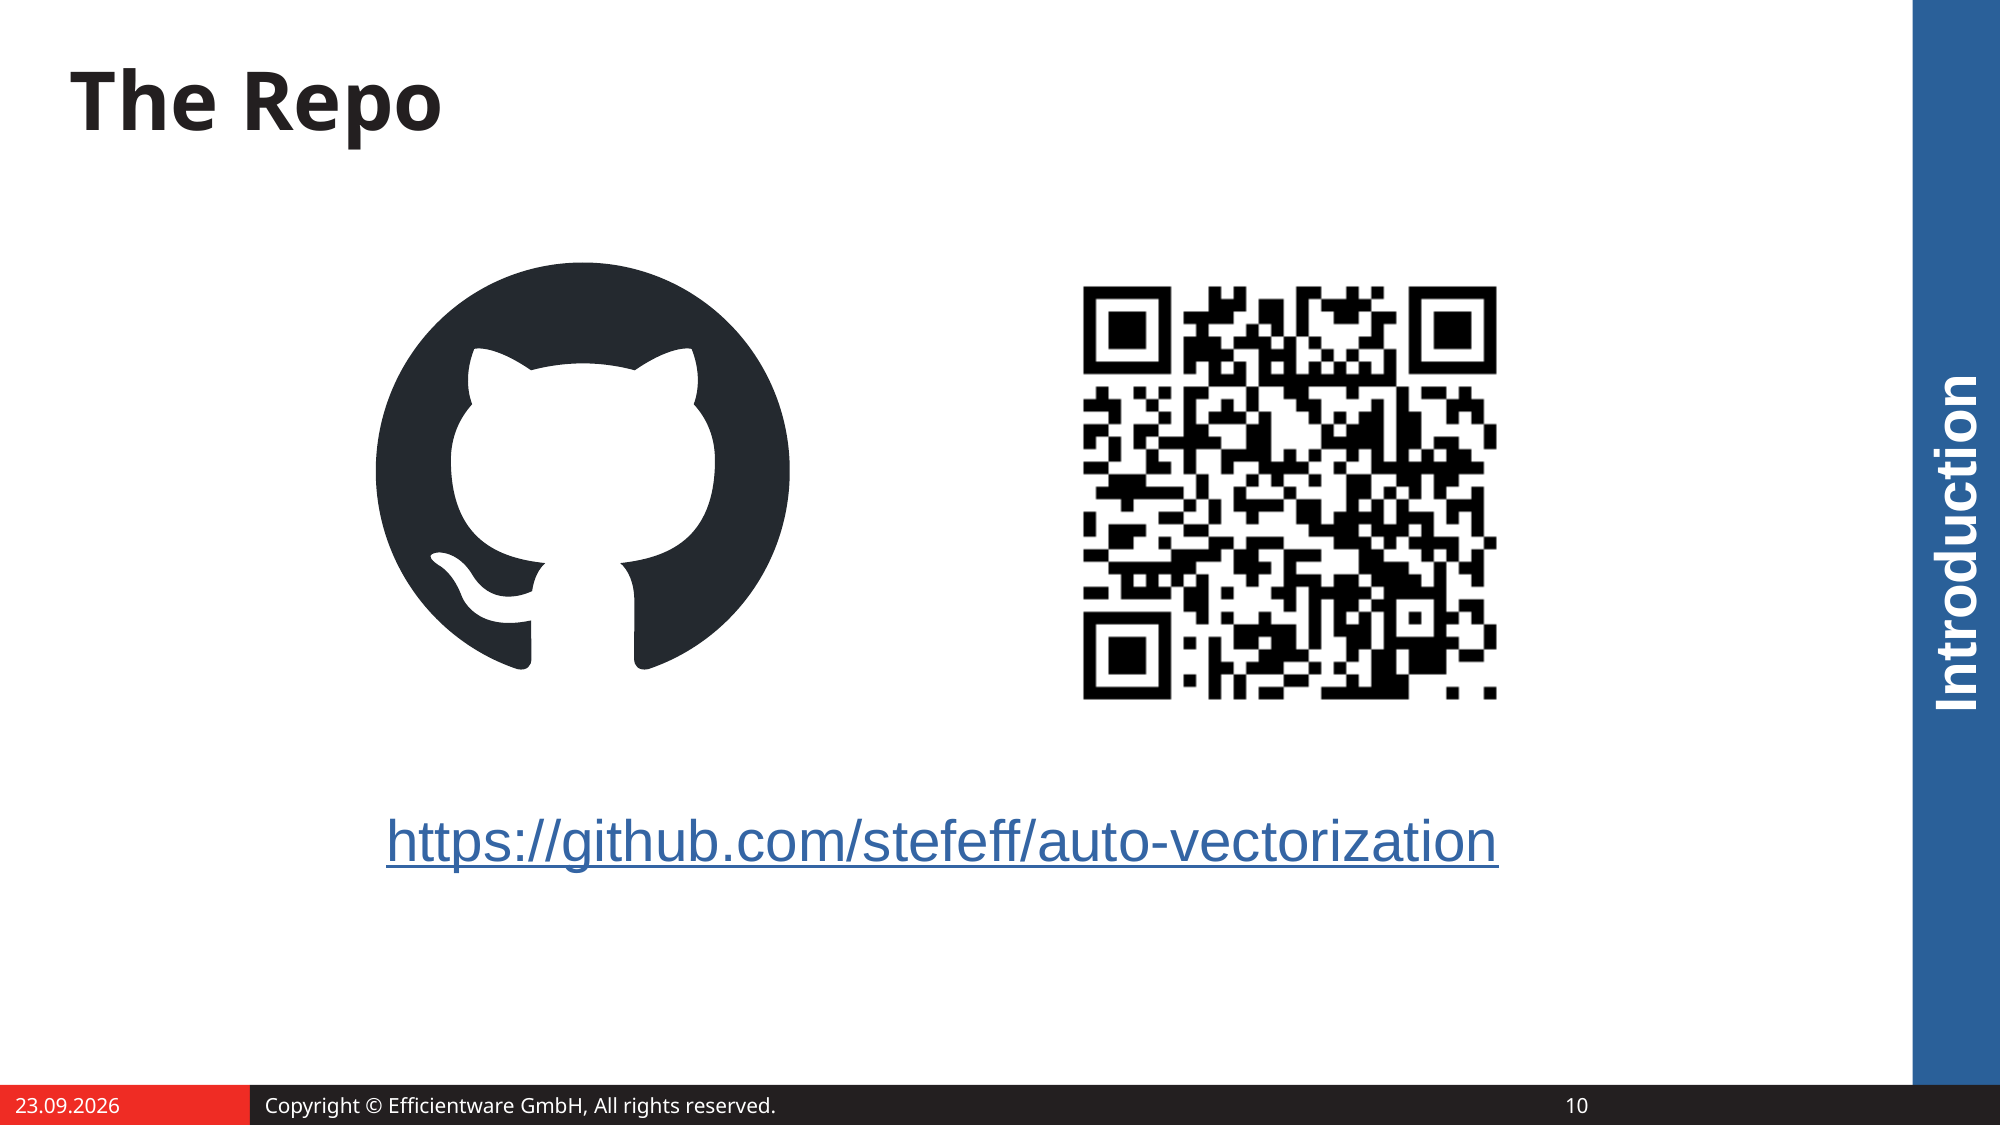

# The Repo
Introduction
https://github.com/stefeff/auto-vectorization
Copyright © Efficientware GmbH, All rights reserved.